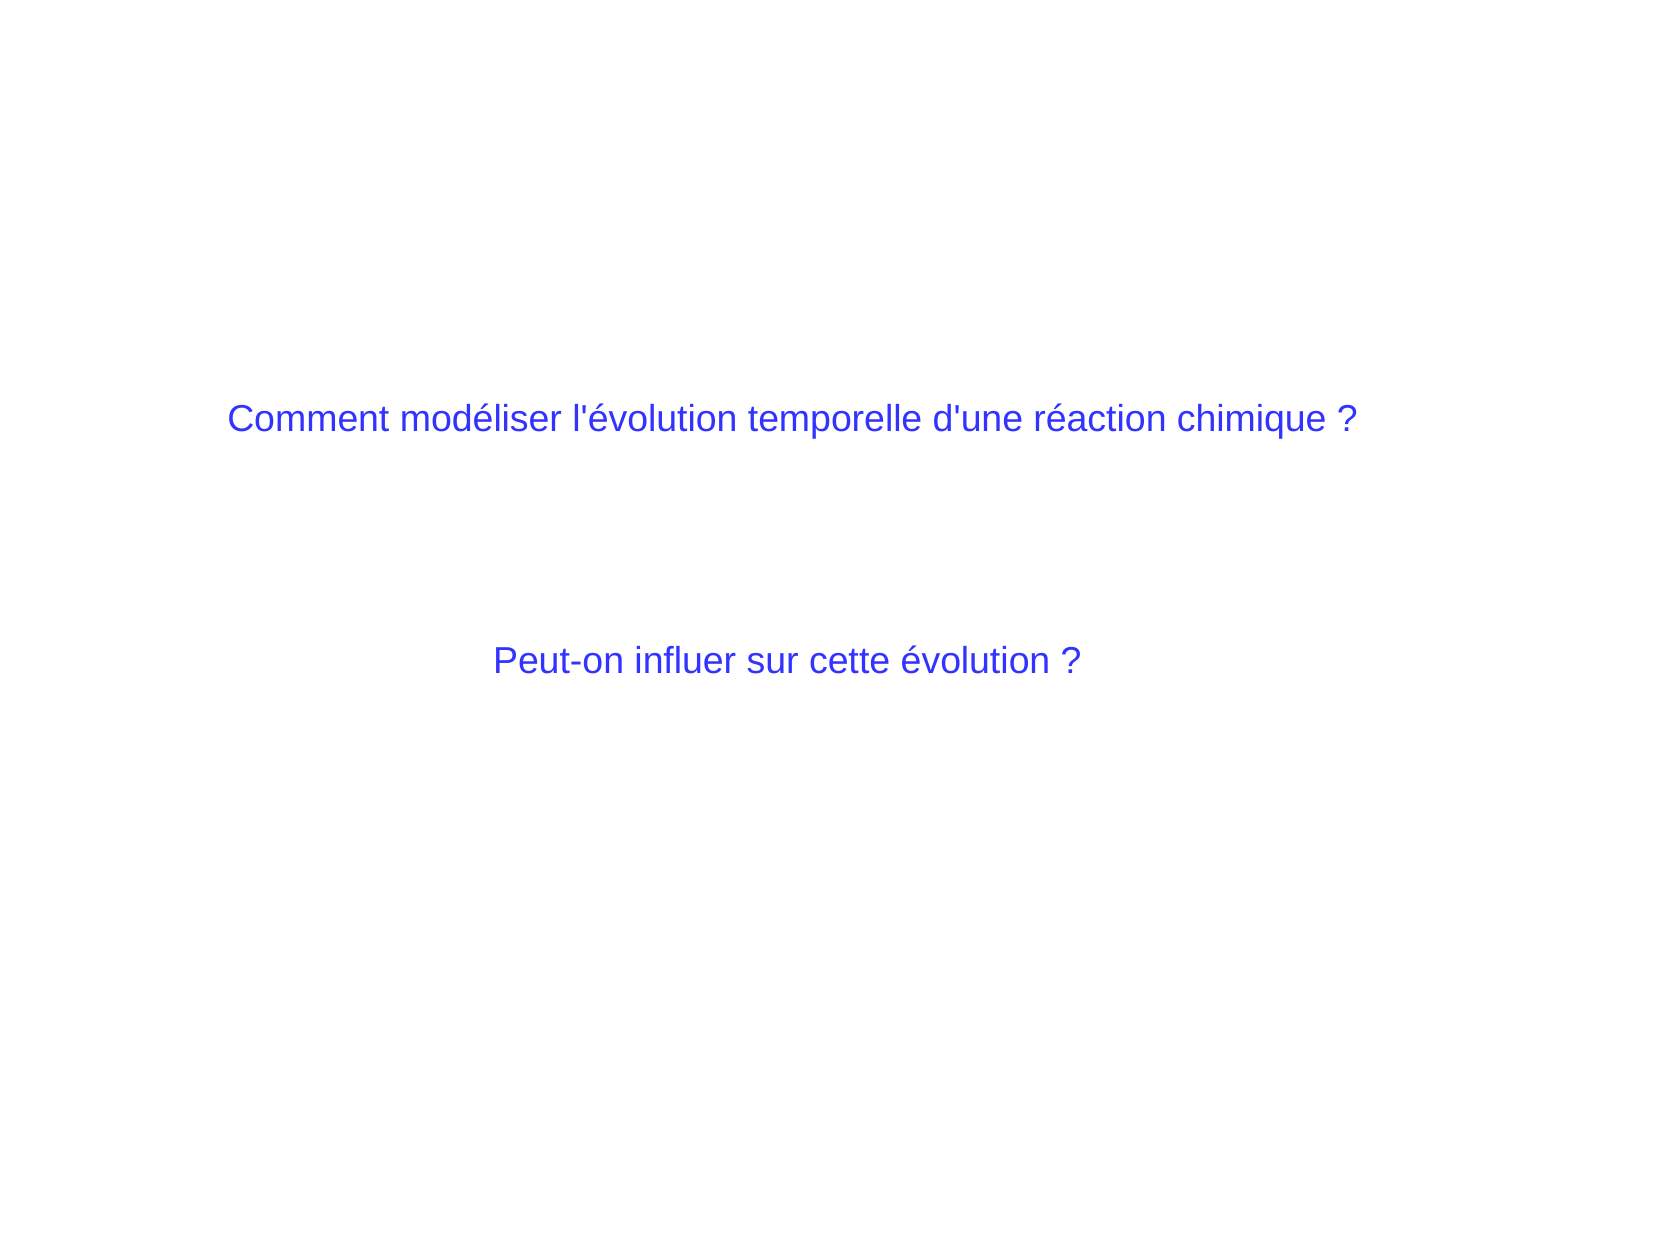

Comment modéliser l'évolution temporelle d'une réaction chimique ?
Peut-on influer sur cette évolution ?